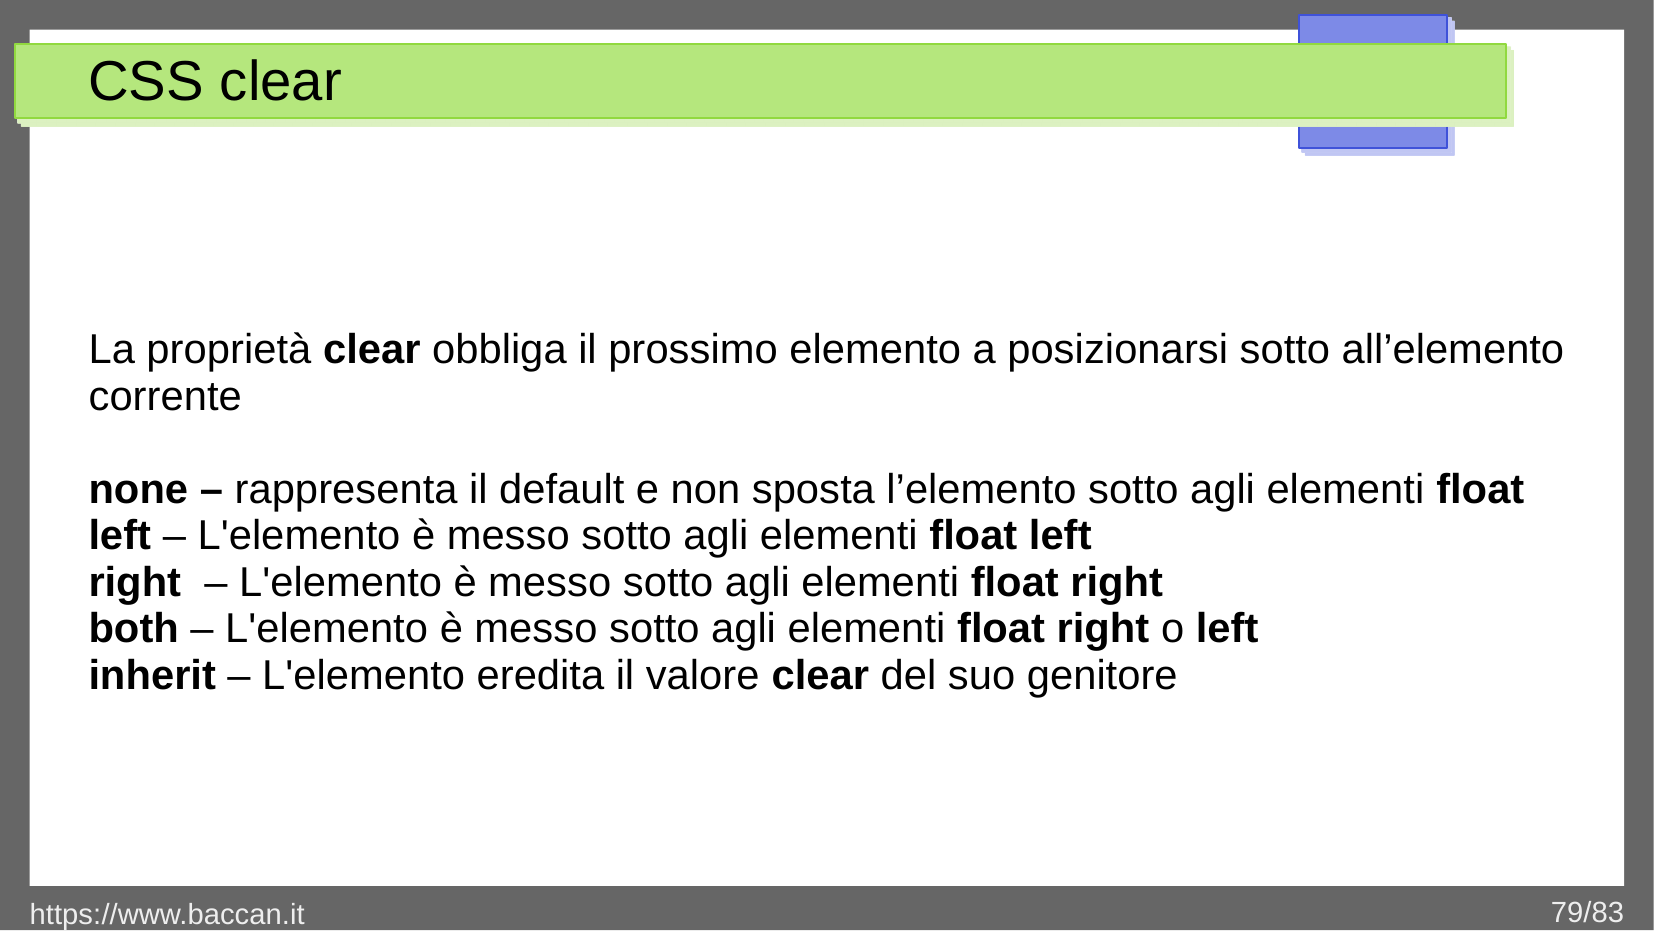

# CSS clear
La proprietà clear obbliga il prossimo elemento a posizionarsi sotto all’elemento corrente
none – rappresenta il default e non sposta l’elemento sotto agli elementi float
left – L'elemento è messo sotto agli elementi float left
right – L'elemento è messo sotto agli elementi float right
both – L'elemento è messo sotto agli elementi float right o left
inherit – L'elemento eredita il valore clear del suo genitore
79
https://www.baccan.it